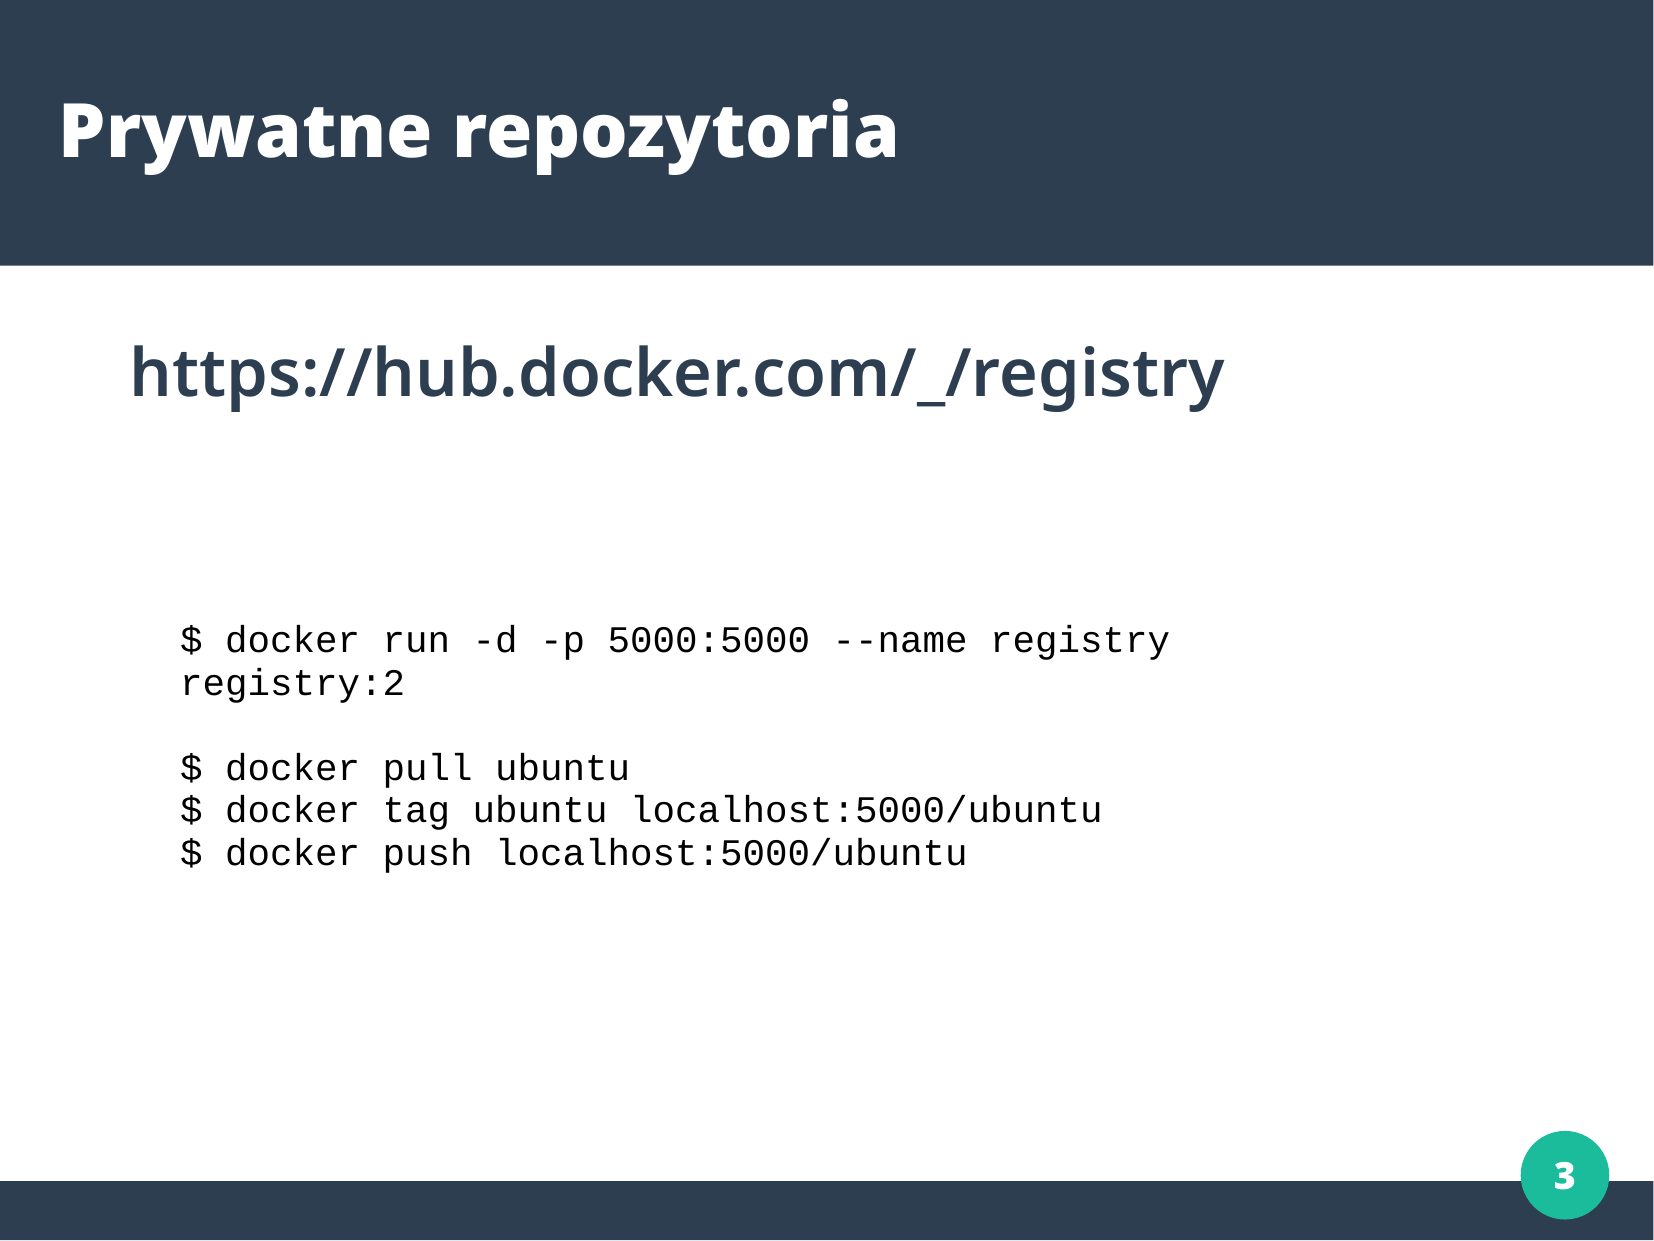

# Prywatne repozytoria
https://hub.docker.com/_/registry
$ docker run -d -p 5000:5000 --name registry registry:2
$ docker pull ubuntu
$ docker tag ubuntu localhost:5000/ubuntu
$ docker push localhost:5000/ubuntu
3